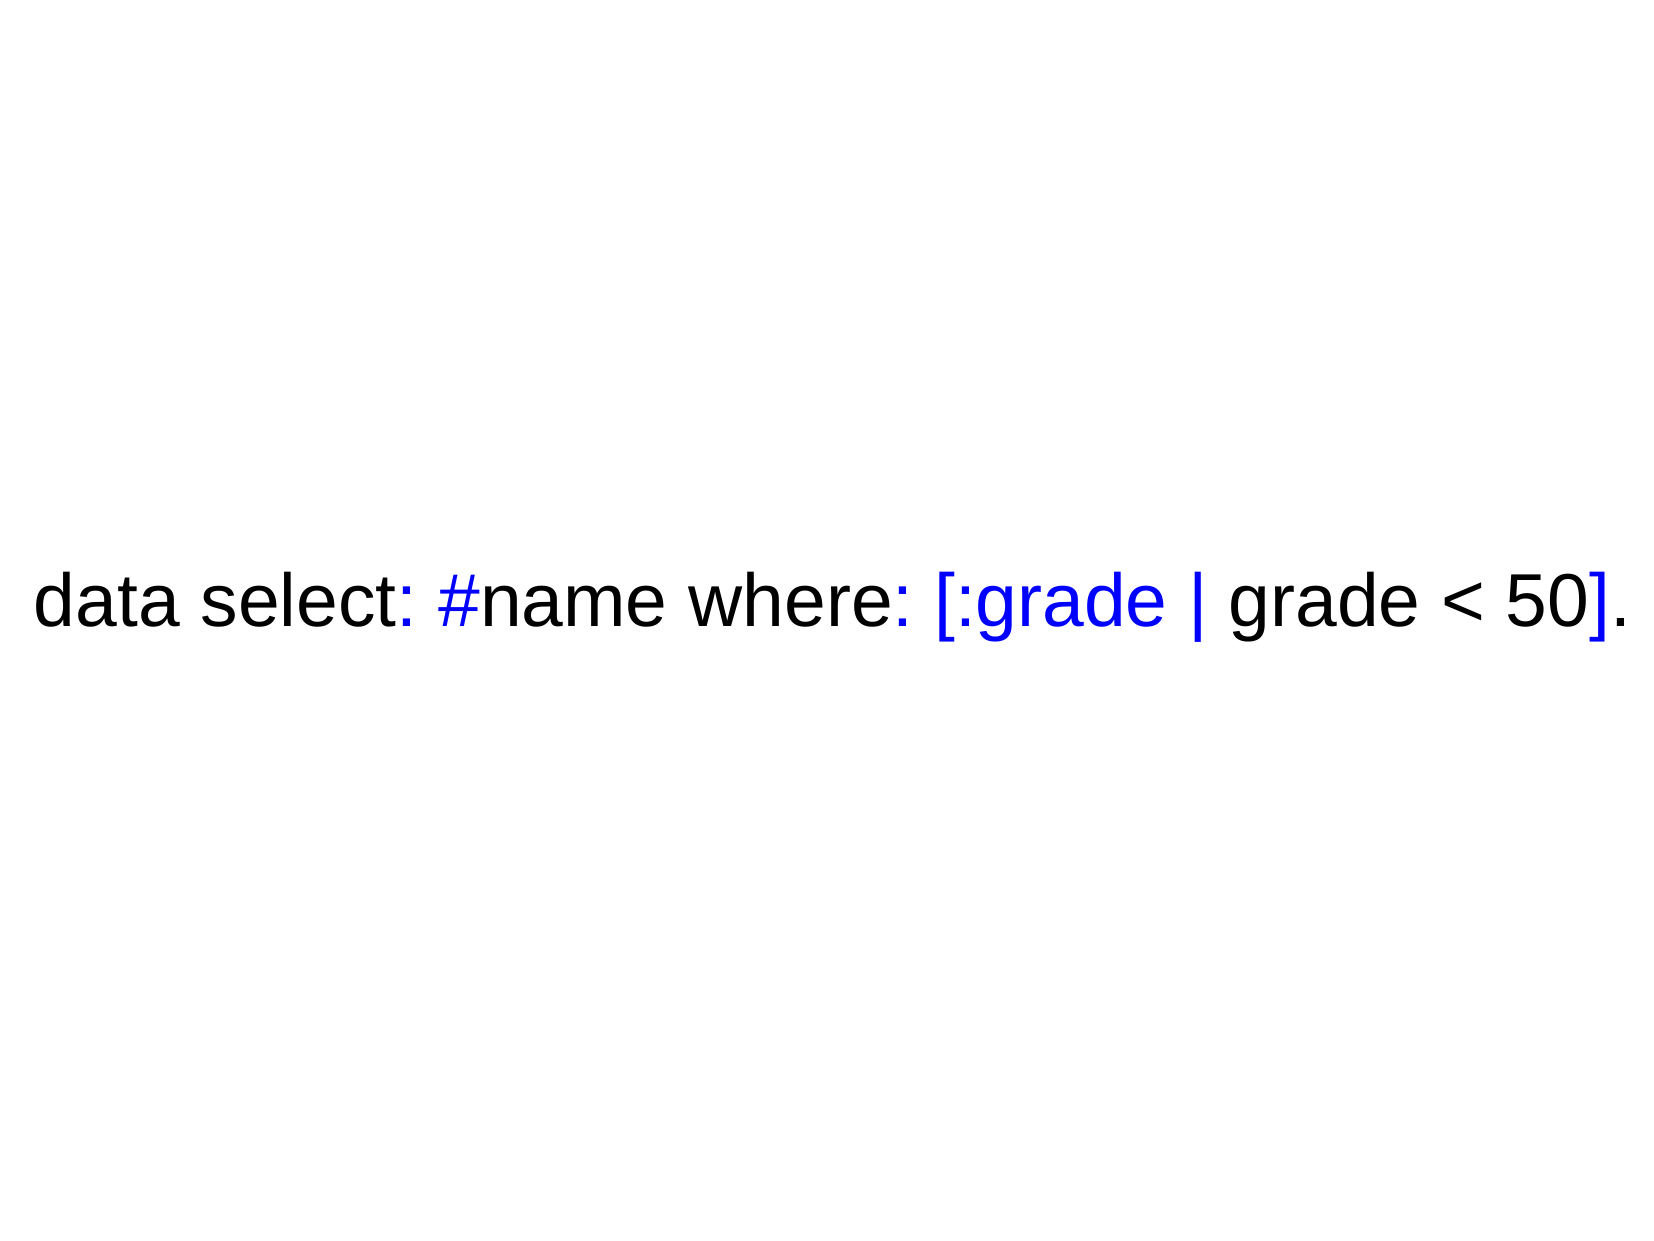

# data select: #name where: [:grade | grade < 50].